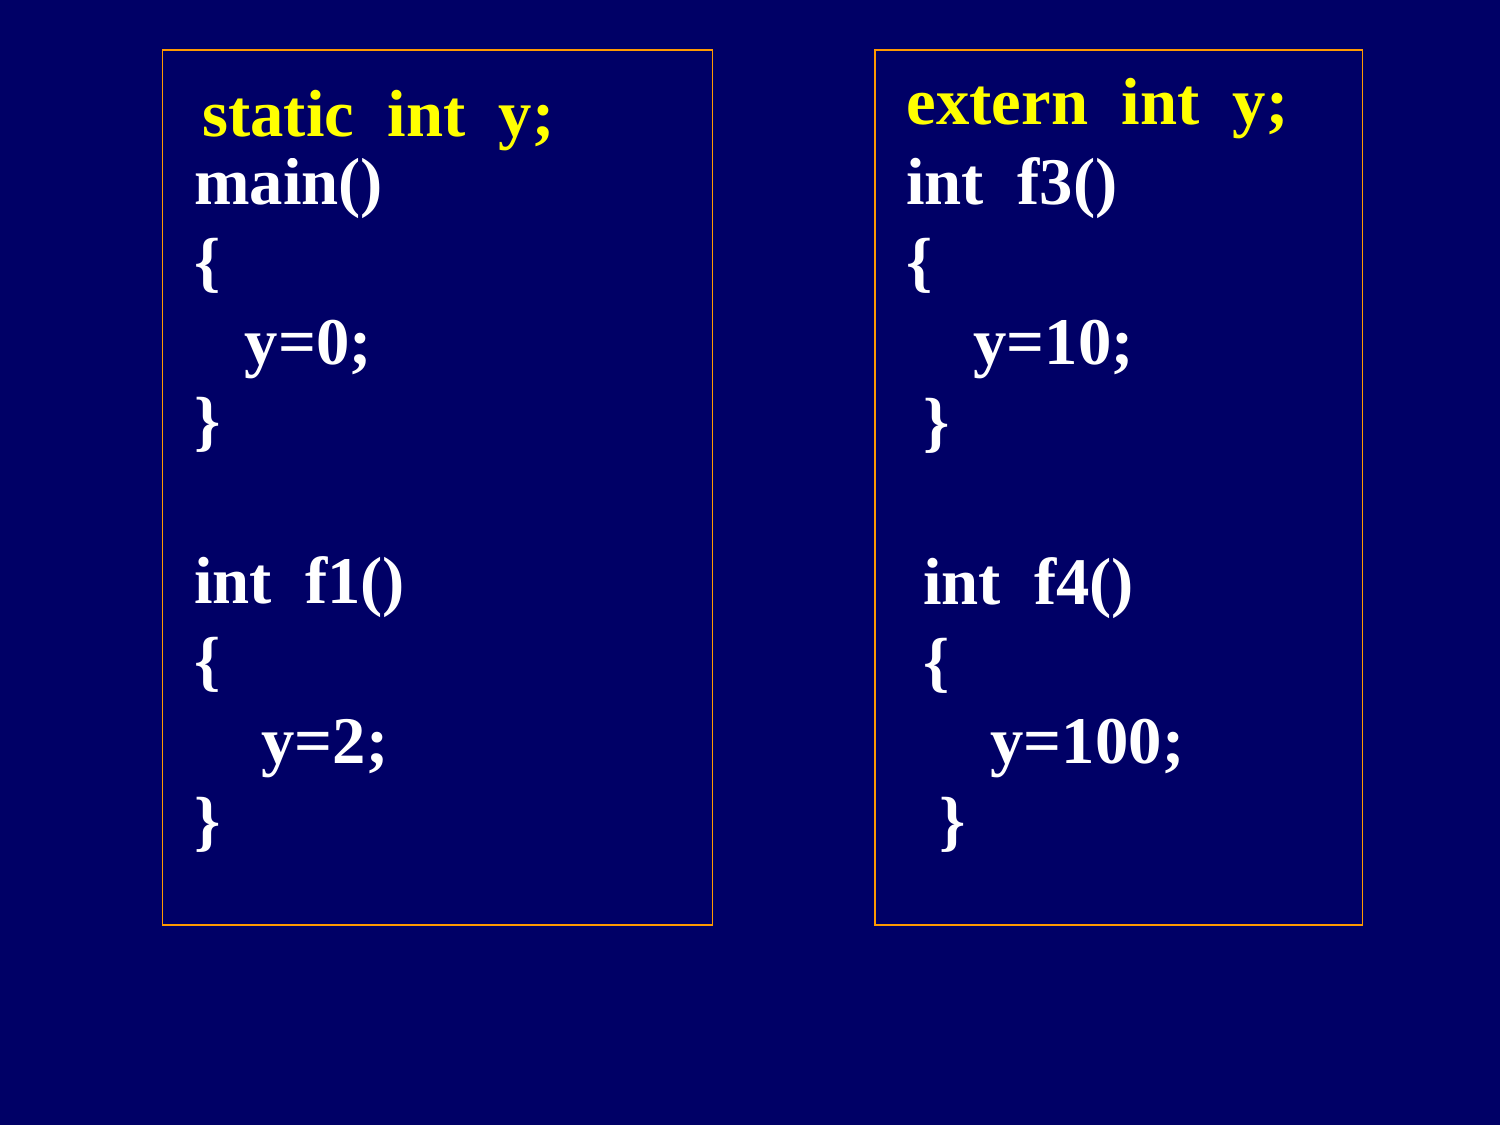

# int y;
 main()
 {
 y=0;
 }
 int f1()
 {
 y=2;
 }
 extern int y;
 int f3()
 {
 y=10;
 }
 int f4()
 {
 y=100;
 }
static int y;